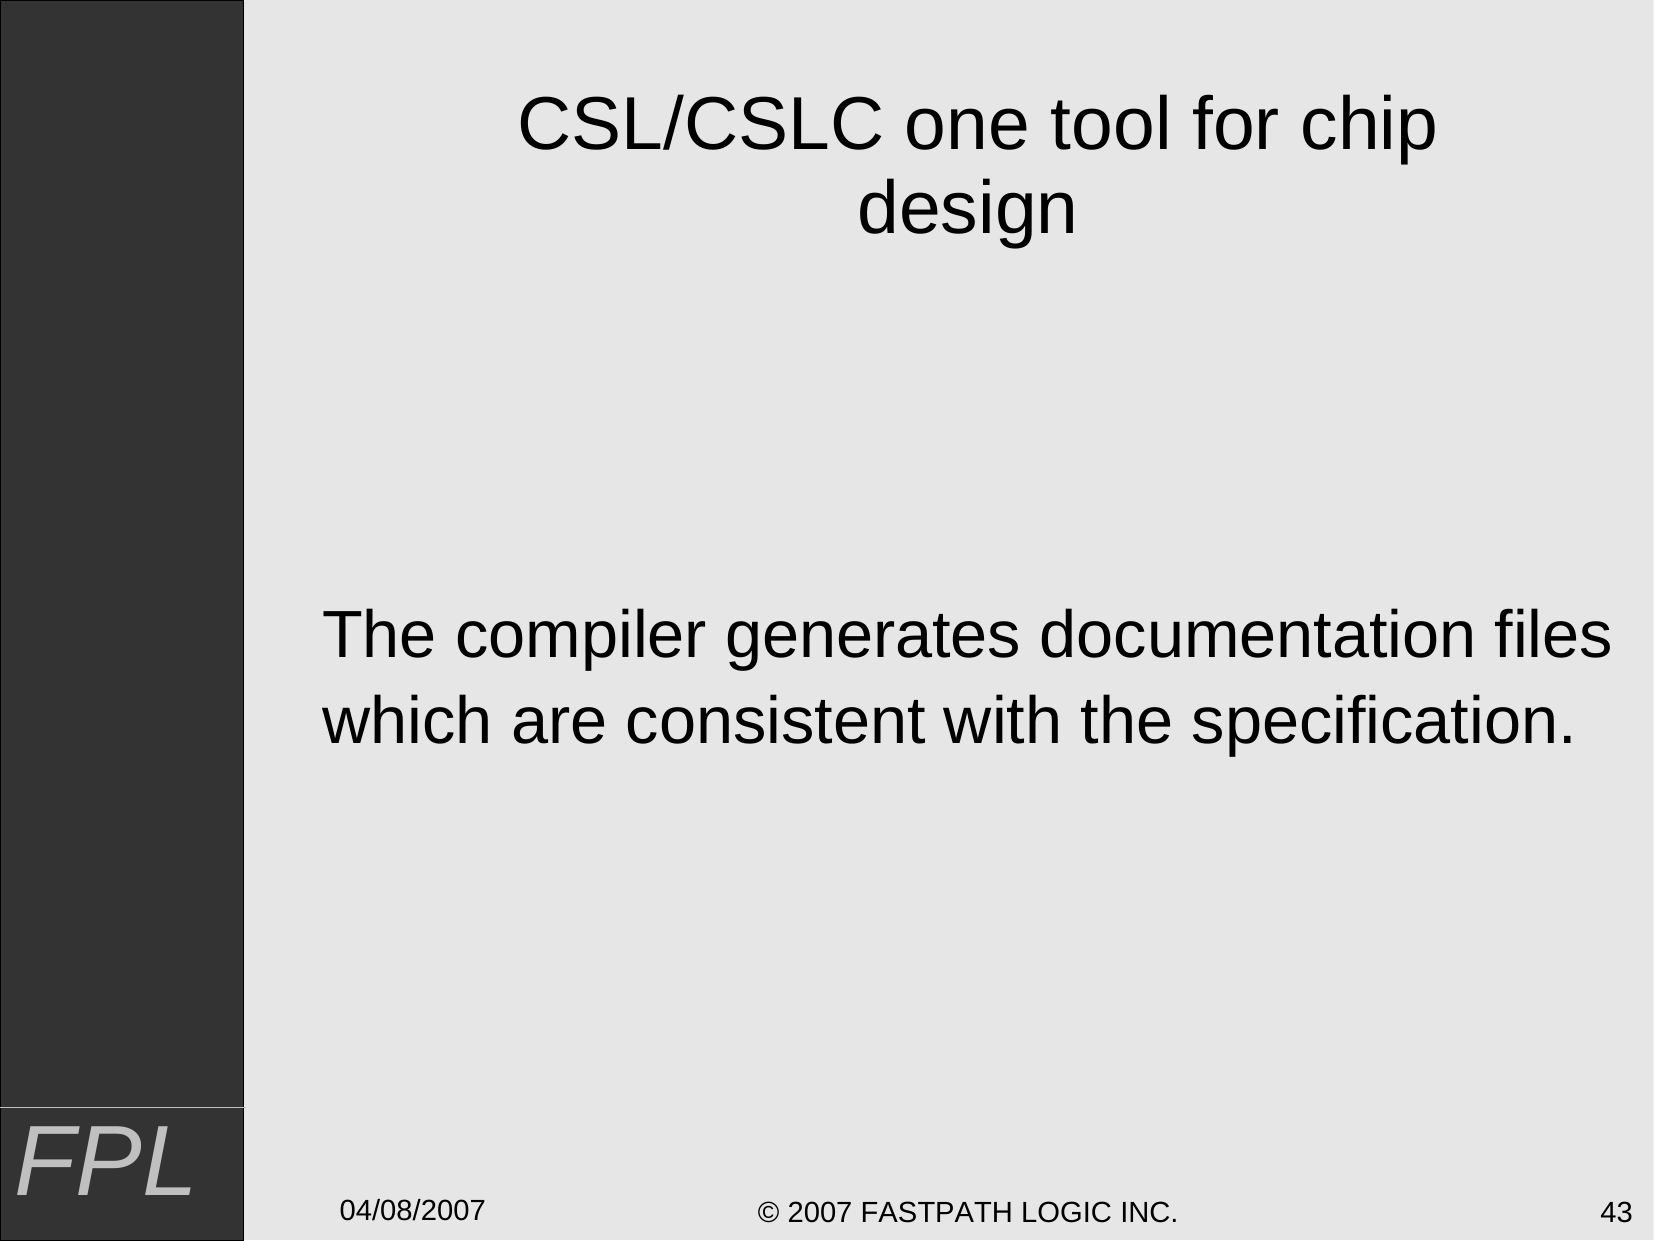

# CSL/CSLC one tool for chip design
The compiler generates documentation files which are consistent with the specification.‏
04/08/2007
43
© 2007 FASTPATH LOGIC INC.